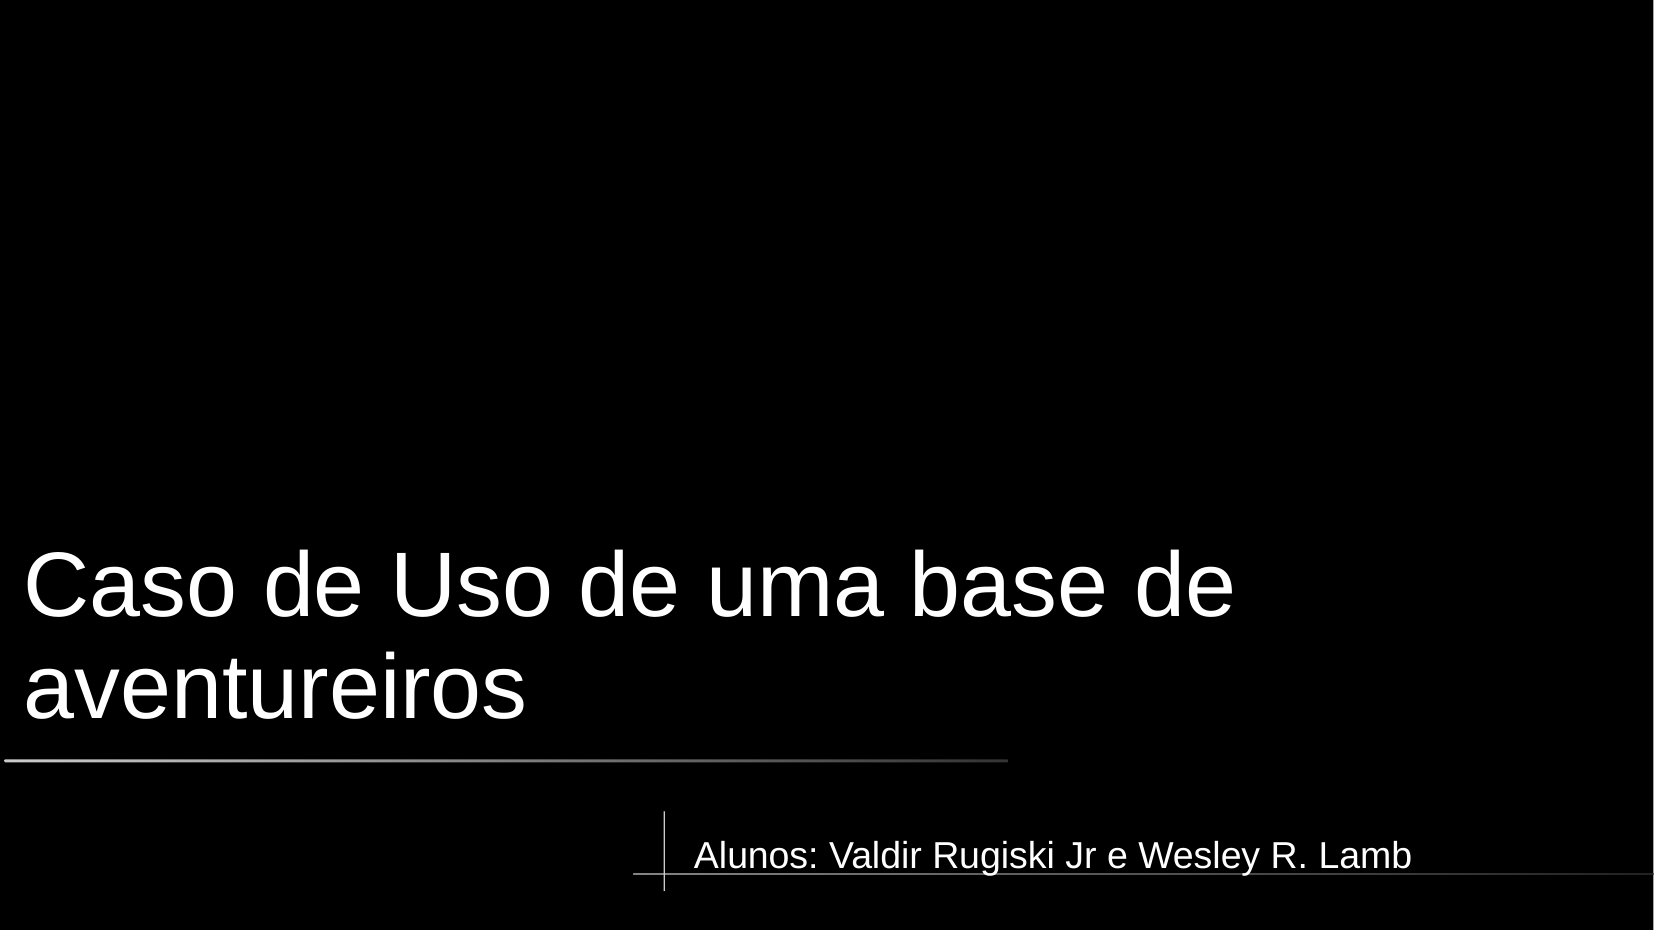

# Caso de Uso de uma base de aventureiros
Alunos: Valdir Rugiski Jr e Wesley R. Lamb